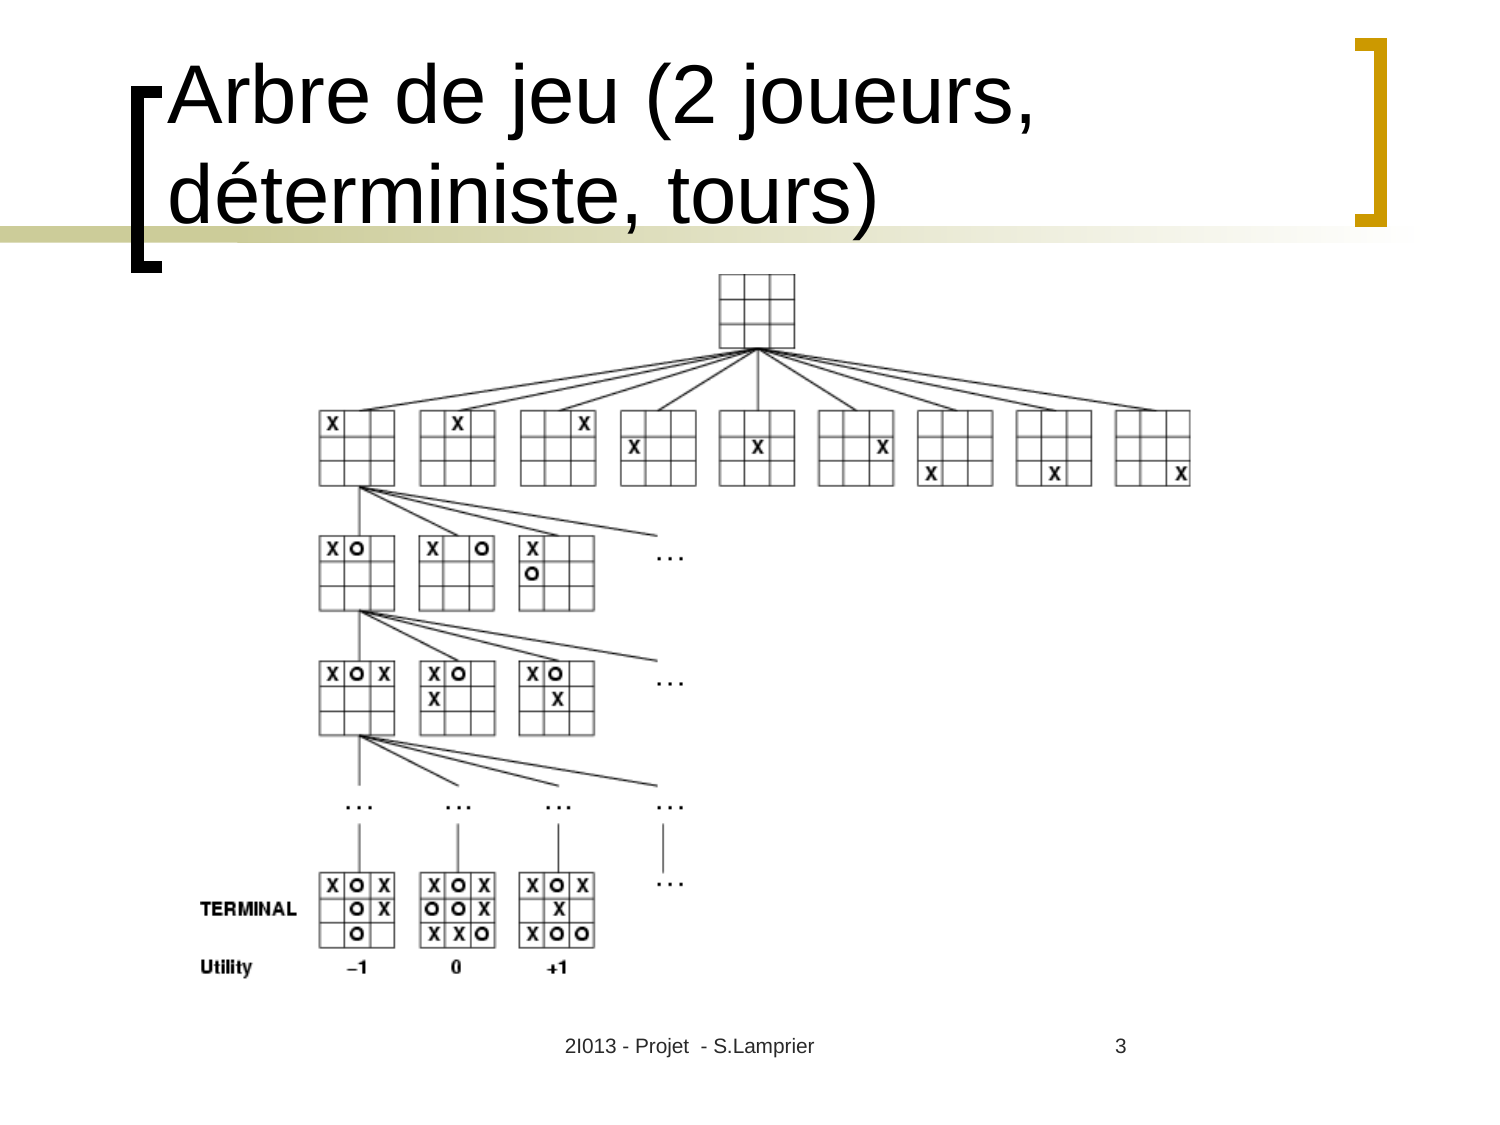

# Arbre de jeu (2 joueurs, déterministe, tours)
2I013 - Projet - S.Lamprier